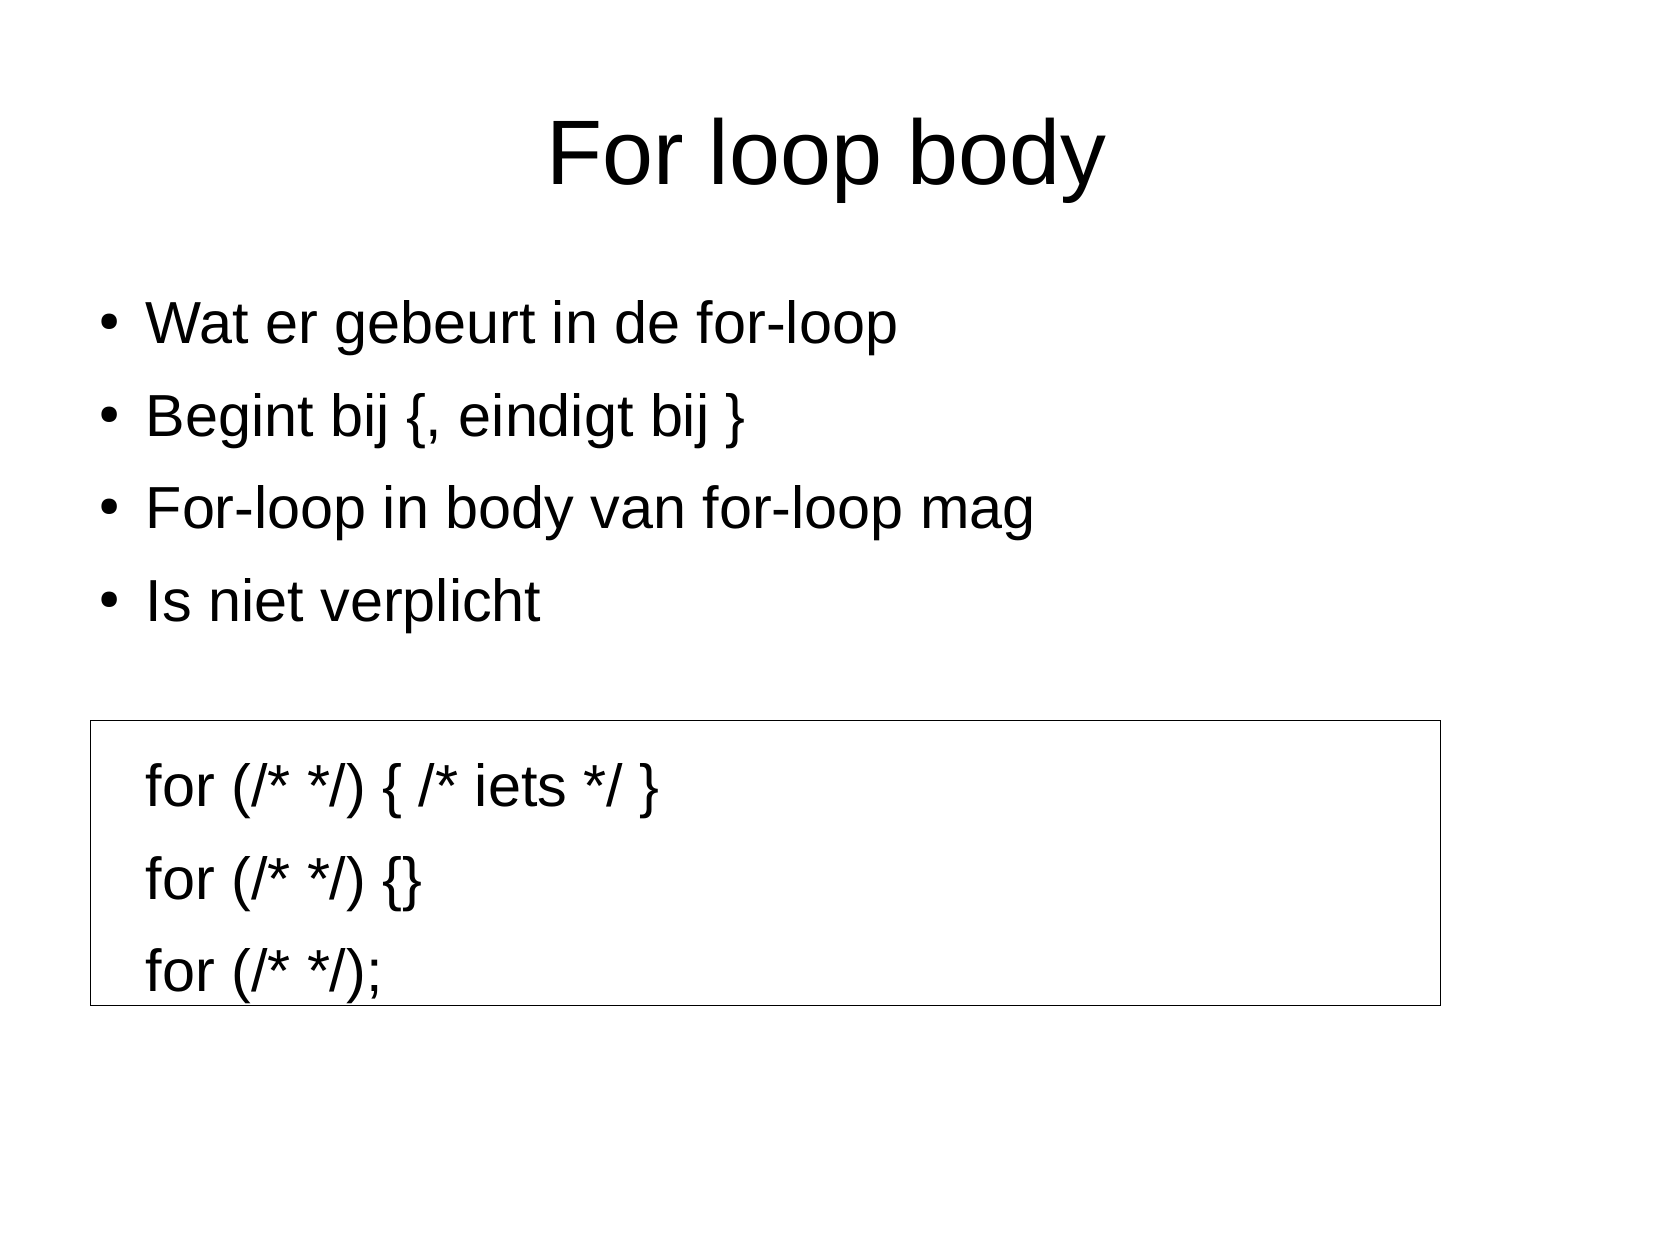

# For loop body
Wat er gebeurt in de for-loop
Begint bij {, eindigt bij }
For-loop in body van for-loop mag
Is niet verplicht
for (/* */) { /* iets */ }
for (/* */) {}
for (/* */);